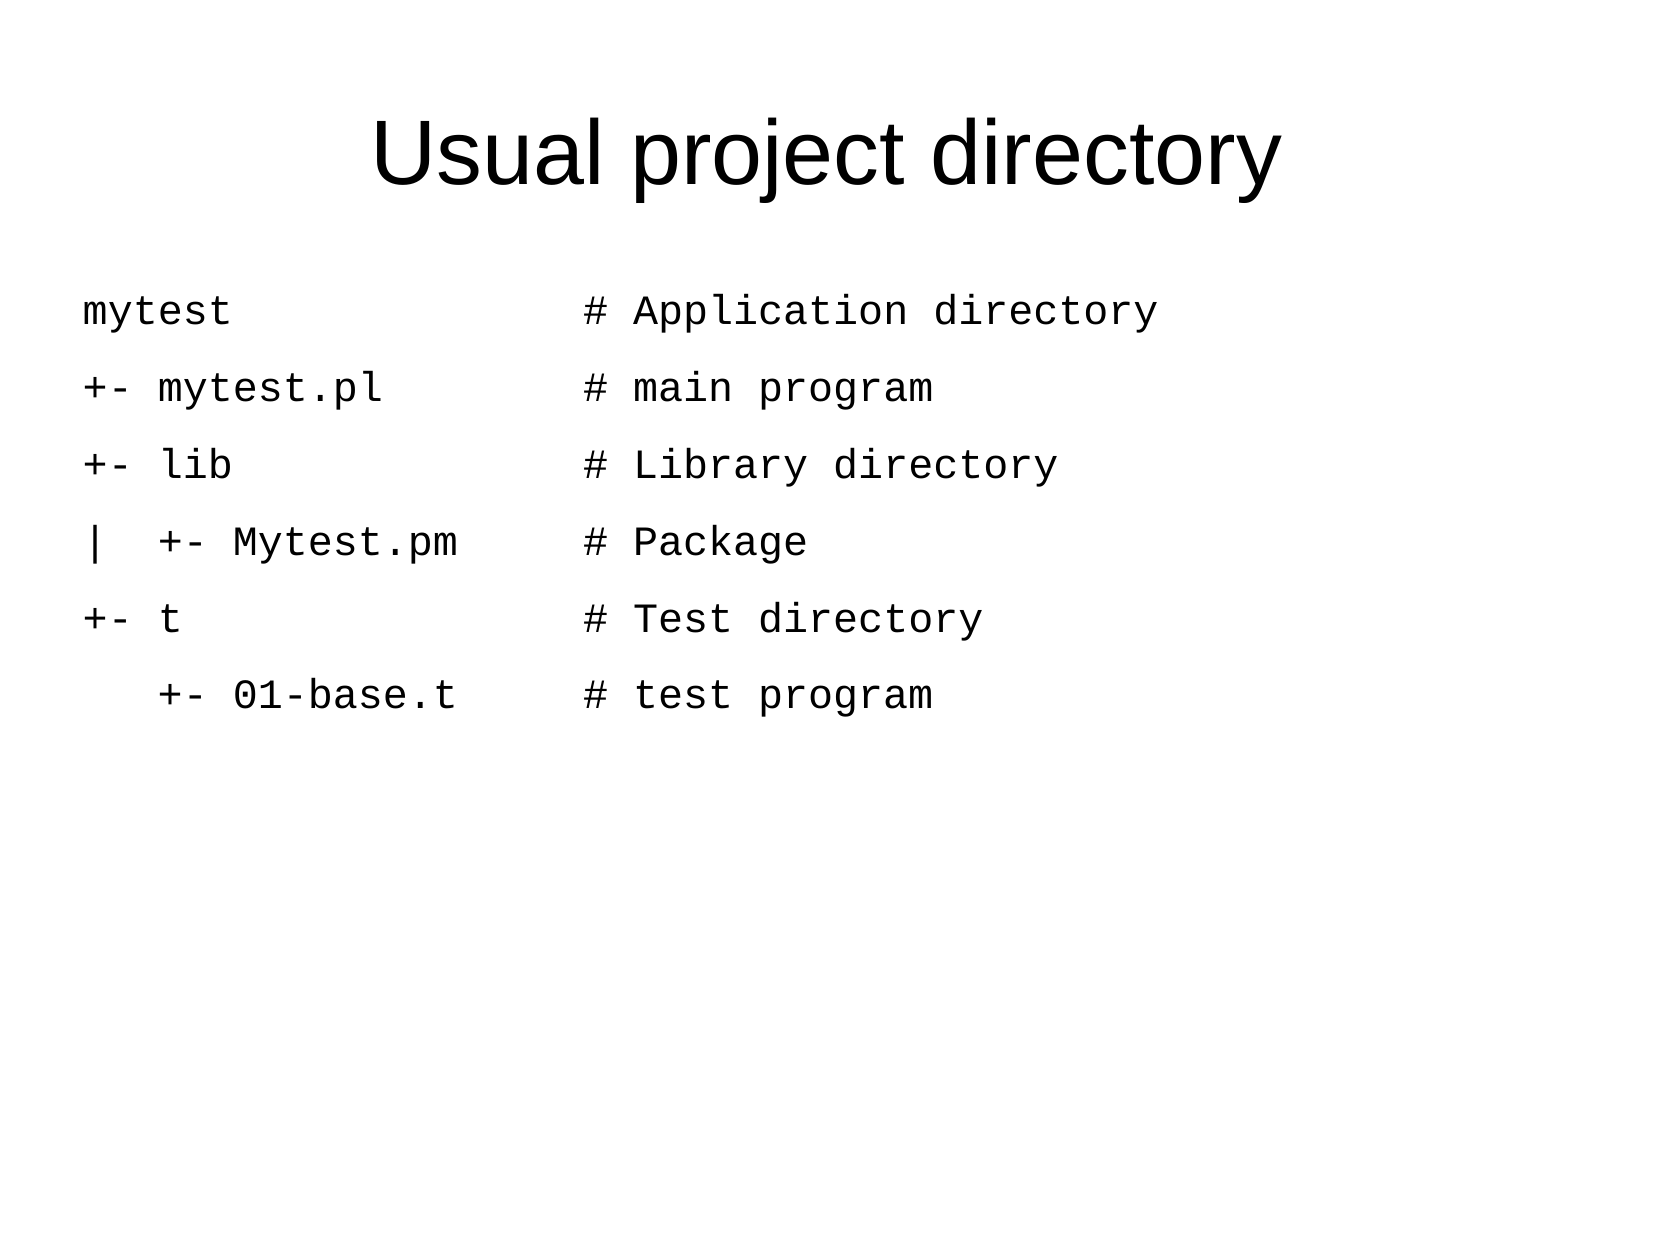

# Usual project directory
mytest # Application directory
+- mytest.pl # main program
+- lib # Library directory
| +- Mytest.pm # Package
+- t # Test directory
 +- 01-base.t # test program